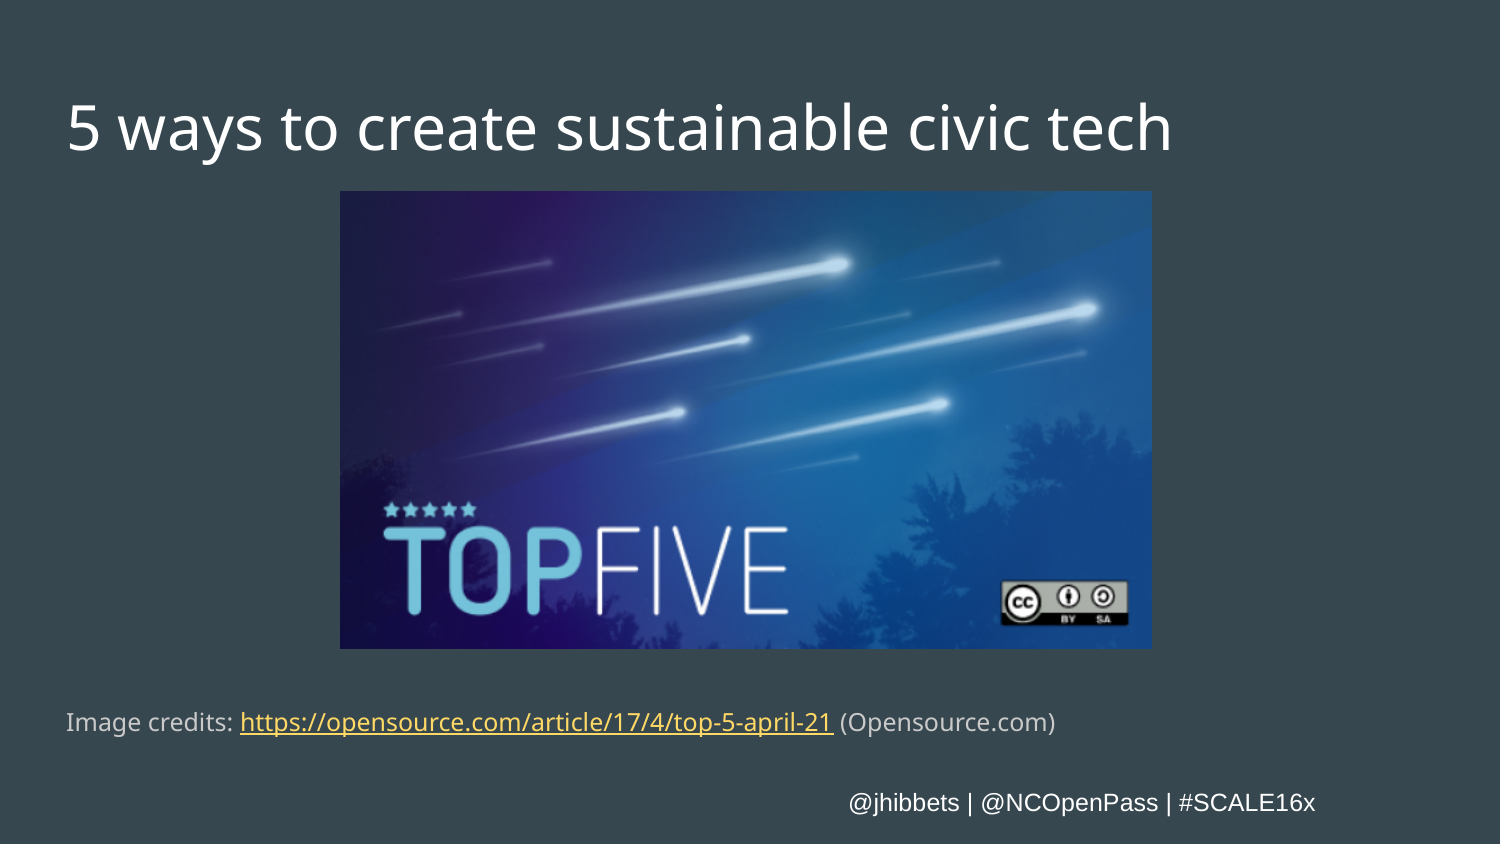

# 5 ways to create sustainable civic tech
Image credits: https://opensource.com/article/17/4/top-5-april-21 (Opensource.com)